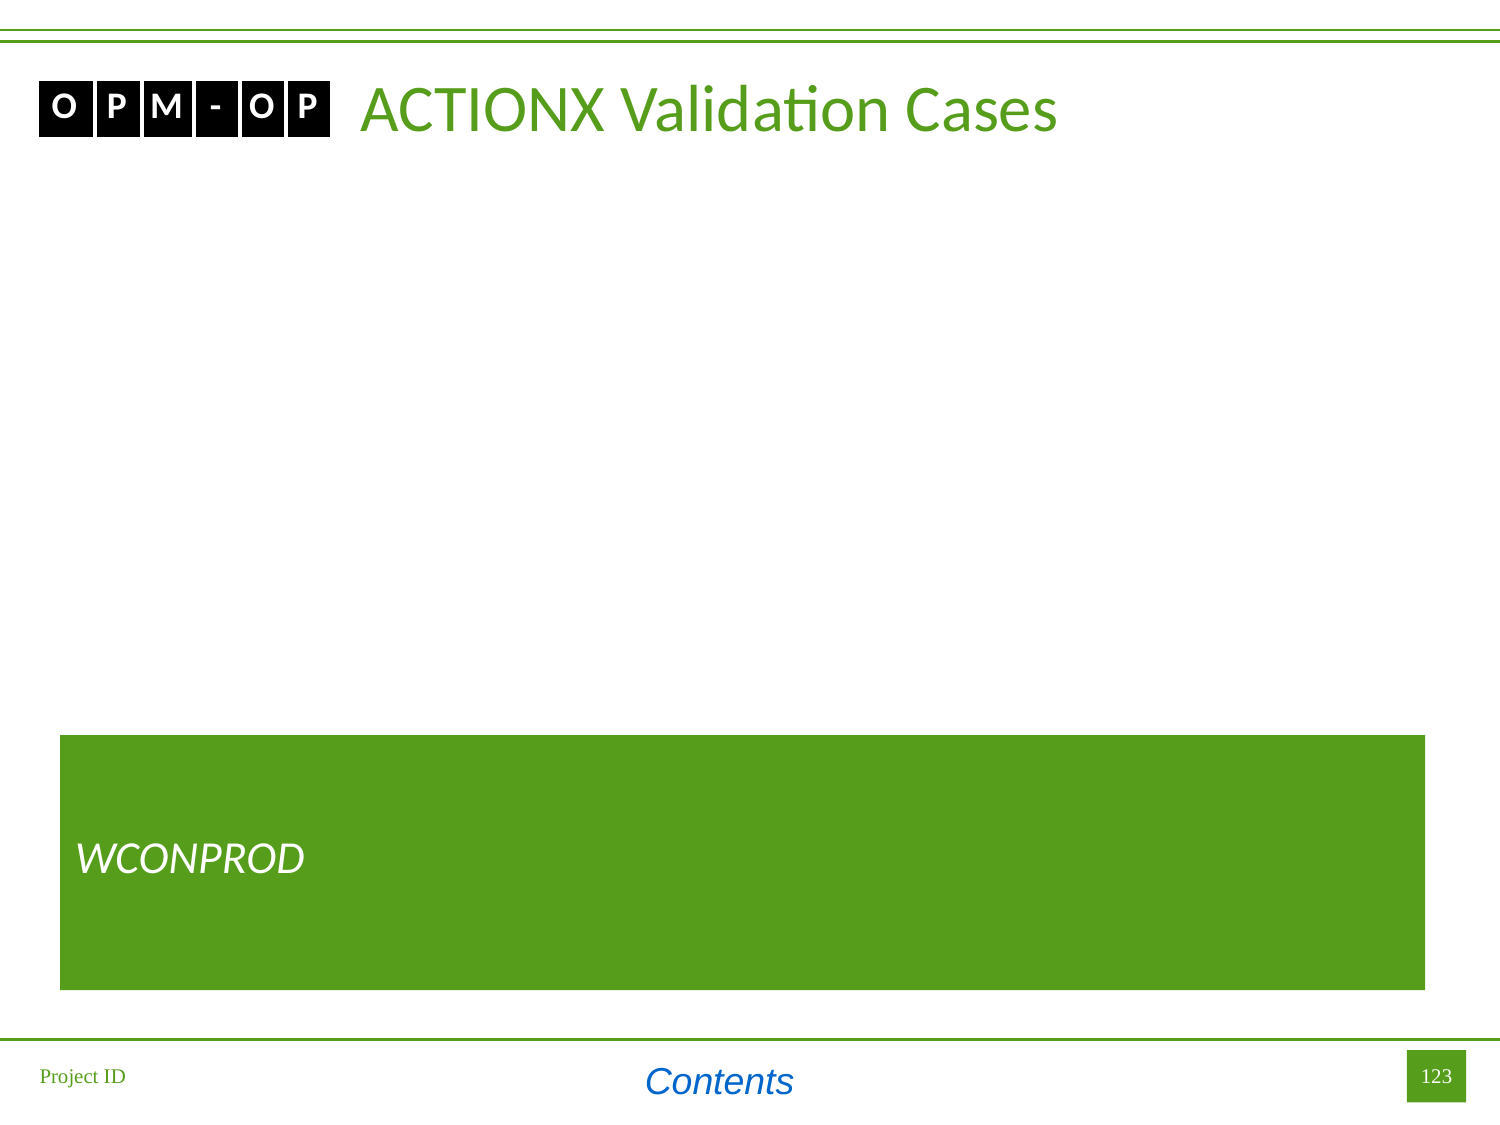

# ACTIONX Validation Cases
WCONPROD
Project ID
123